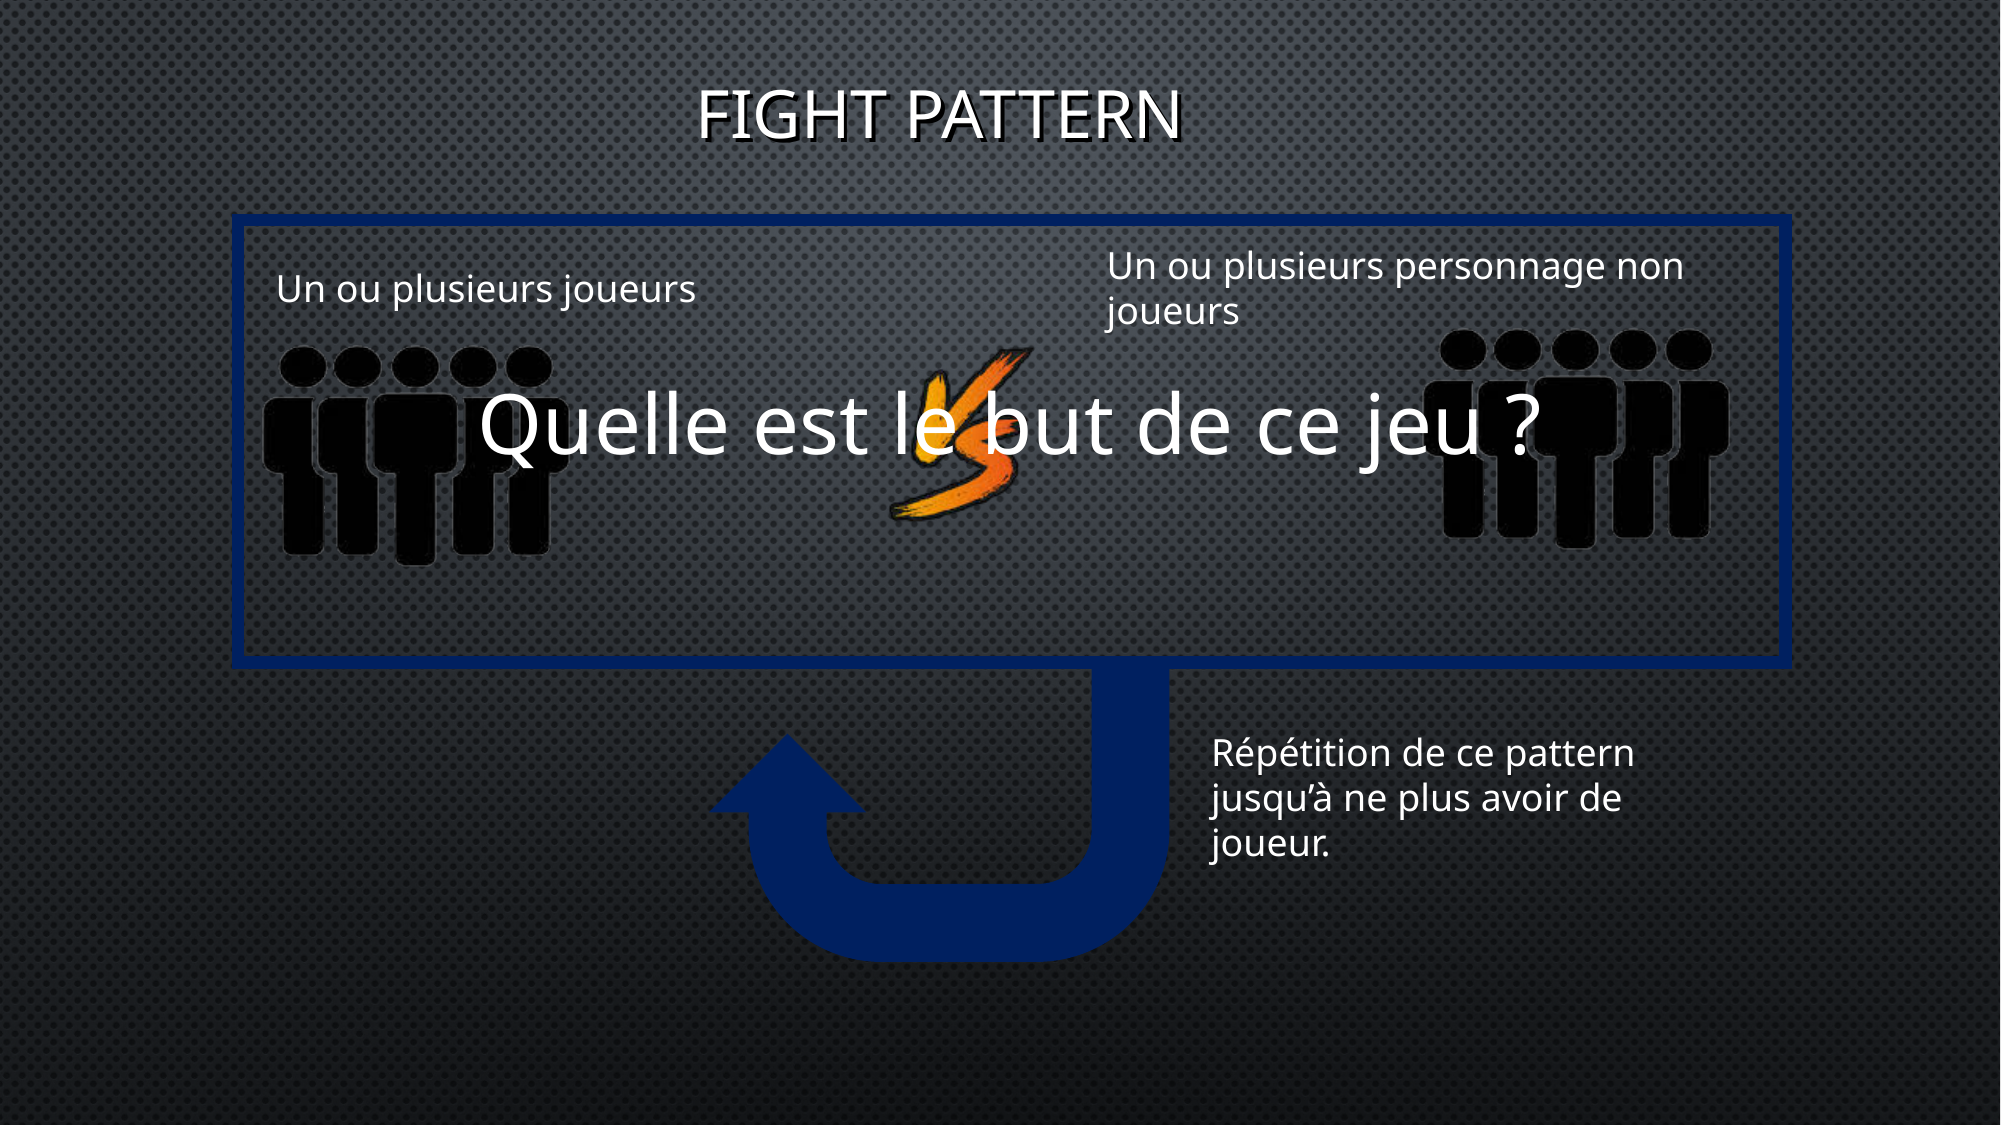

# FiGHT Pattern
Un ou plusieurs personnage non joueurs
Un ou plusieurs joueurs
Quelle est le but de ce jeu ?
Répétition de ce pattern jusqu’à ne plus avoir de joueur.